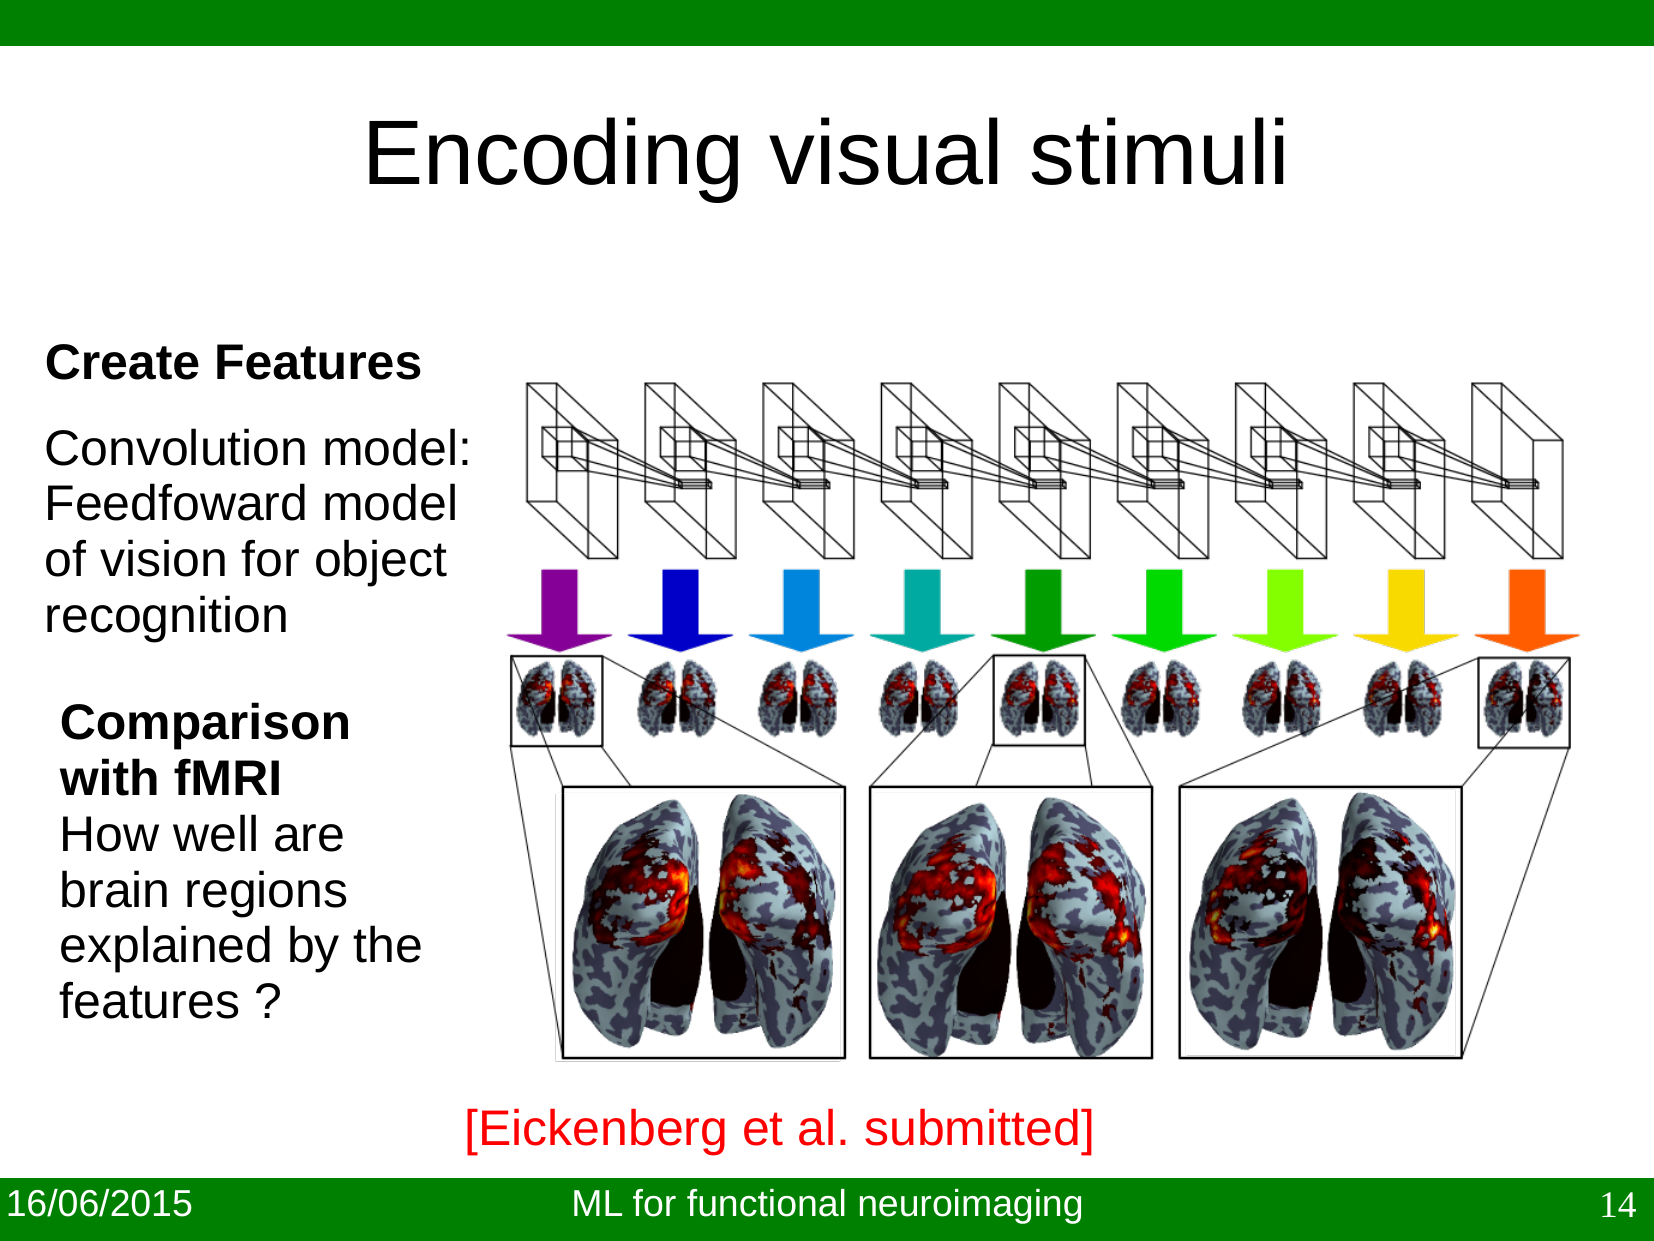

# Encoding visual stimuli
Create Features
Convolution model: Feedfoward model of vision for object recognition
Comparison with fMRI
How well are brain regions explained by the features ?
[Eickenberg et al. submitted]
14